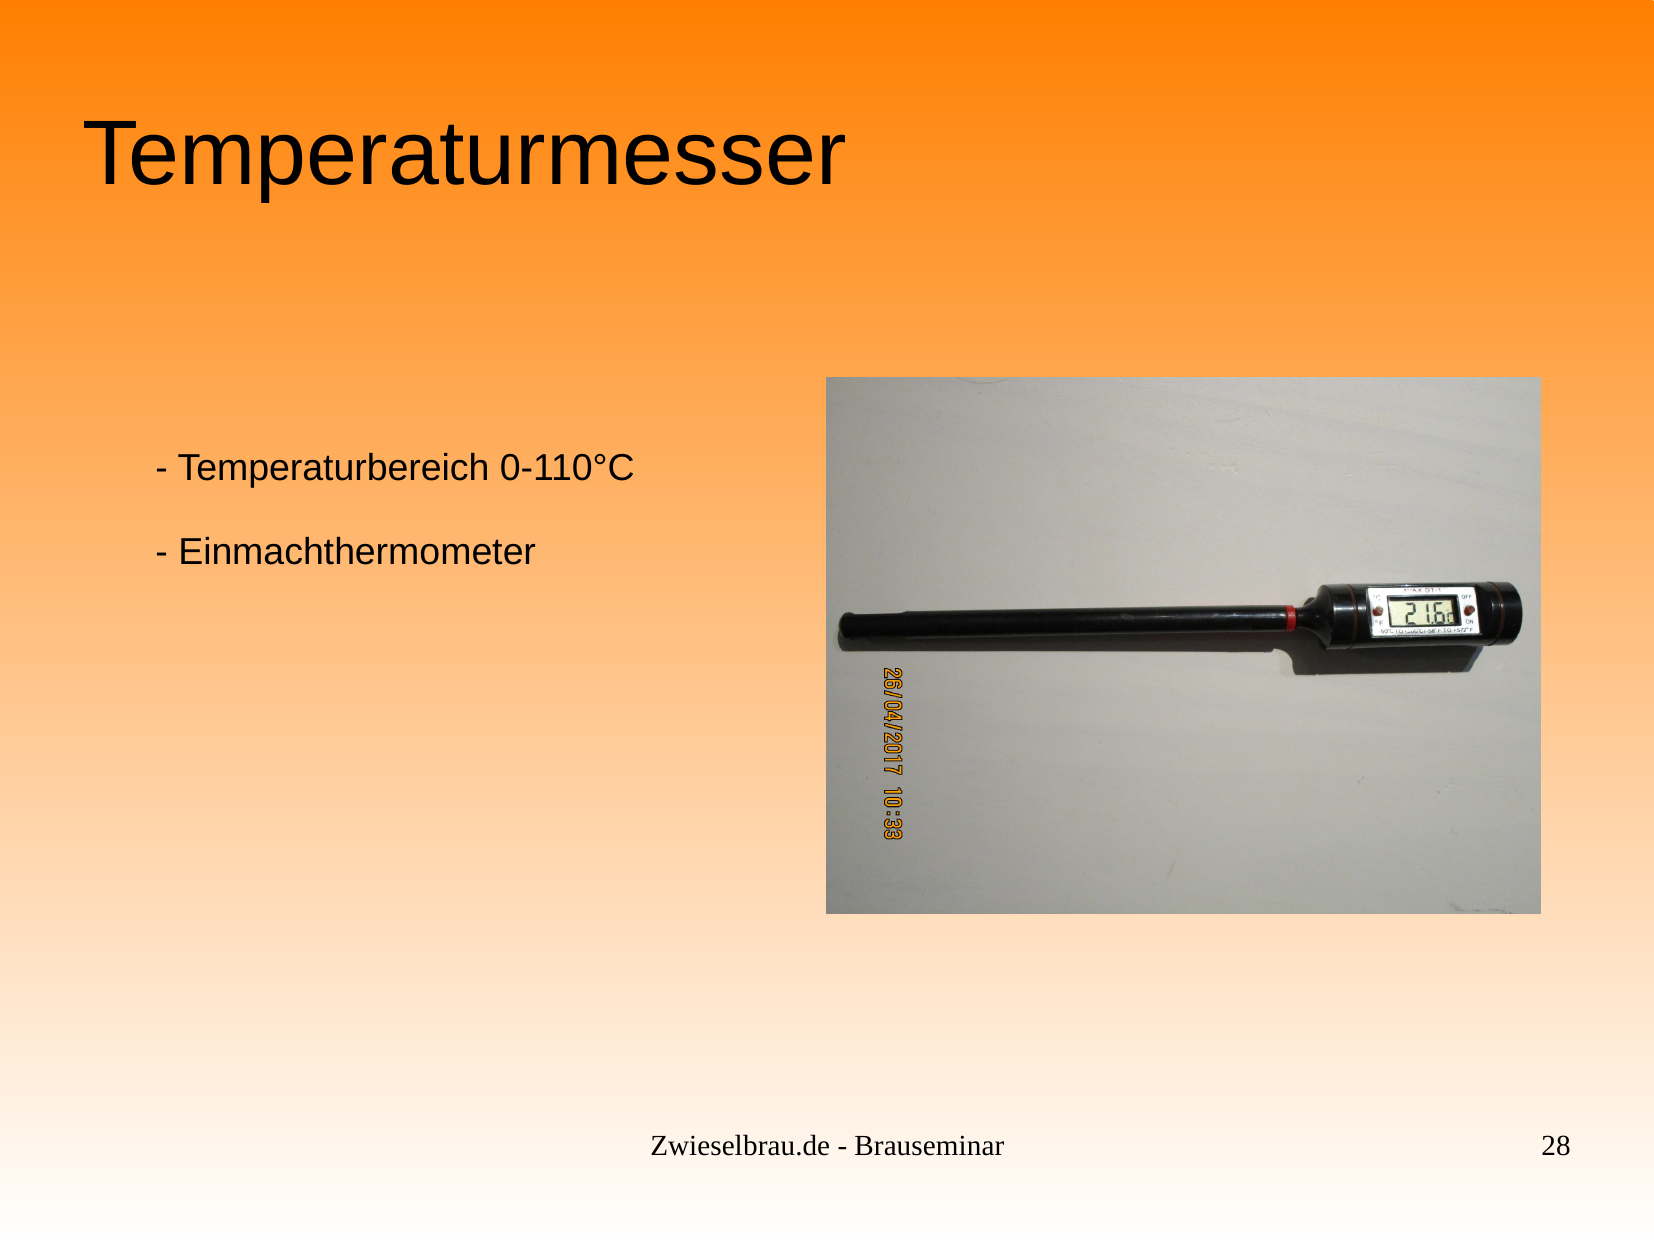

# Temperaturmesser
- Temperaturbereich 0-110°C
- Einmachthermometer
Zwieselbrau.de - Brauseminar
28